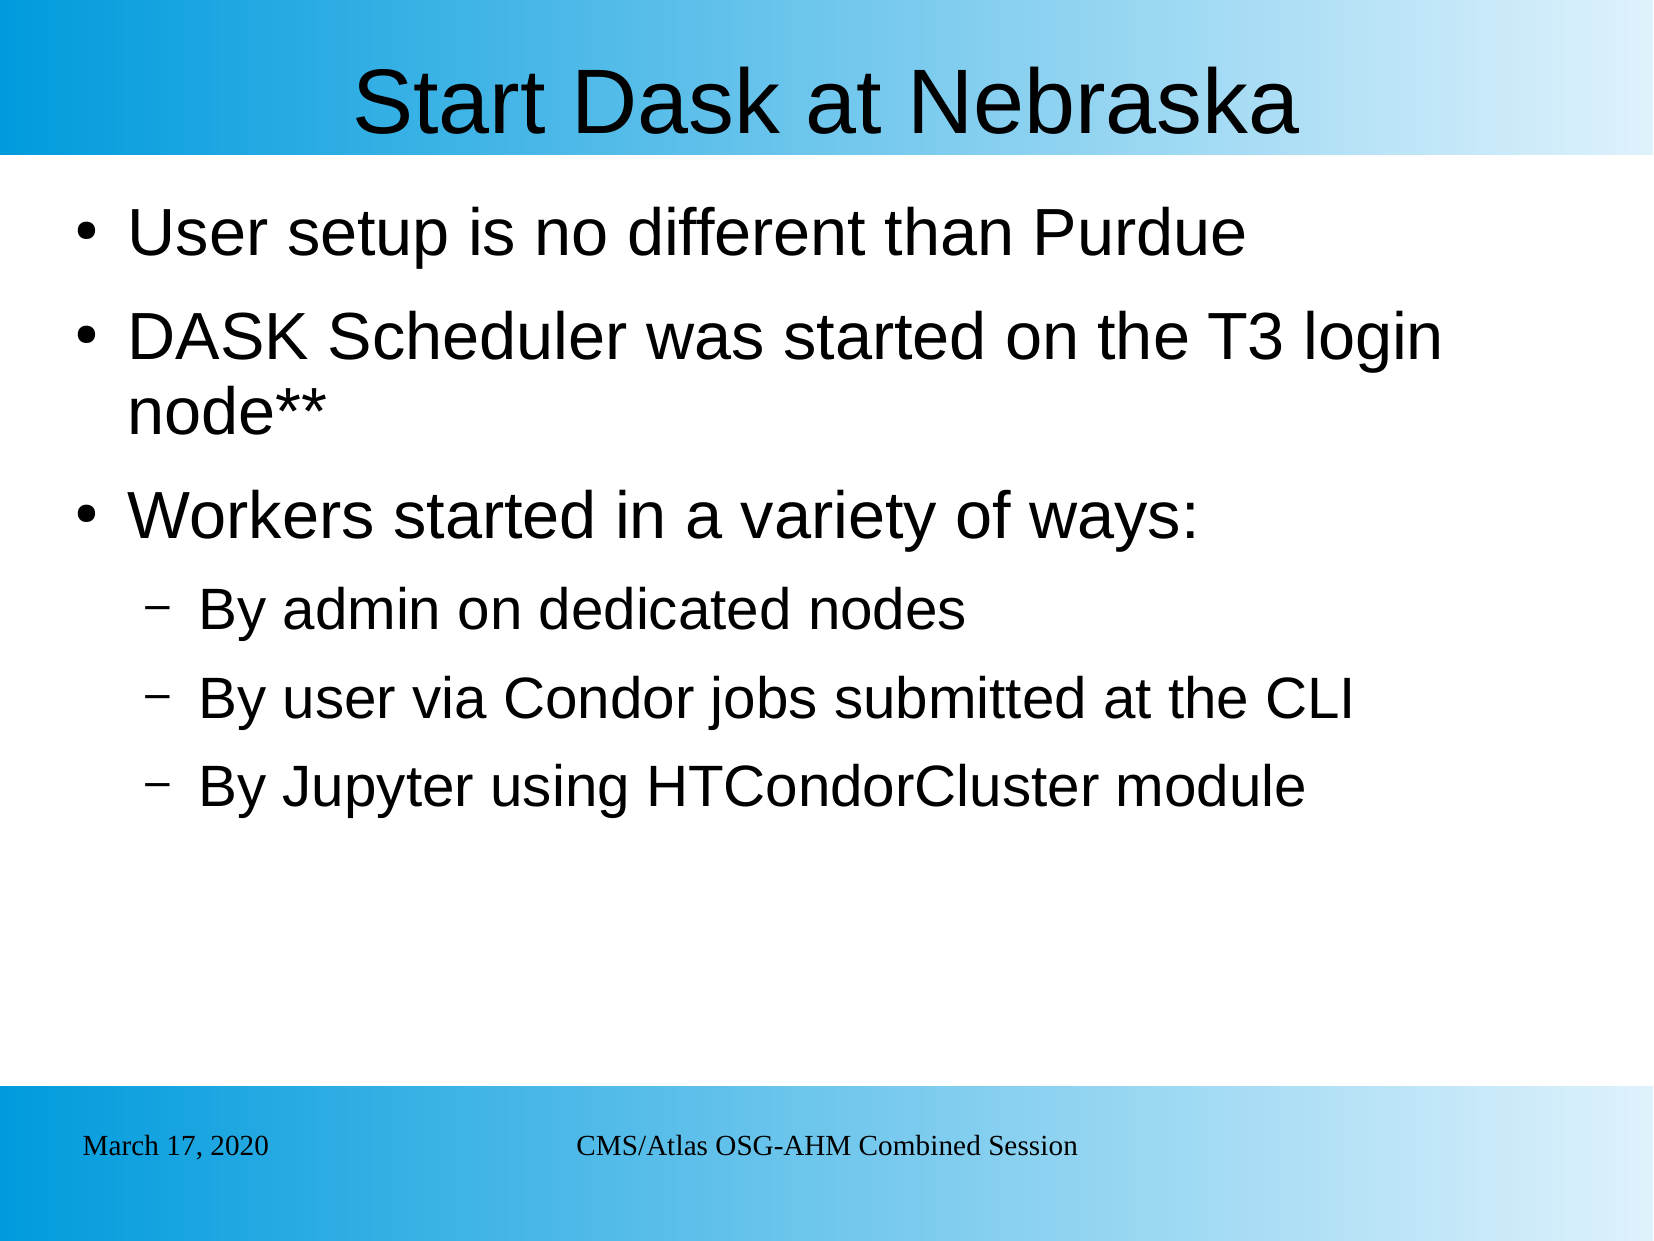

# Start Dask at Nebraska
User setup is no different than Purdue
DASK Scheduler was started on the T3 login node**
Workers started in a variety of ways:
By admin on dedicated nodes
By user via Condor jobs submitted at the CLI
By Jupyter using HTCondorCluster module
March 17, 2020
CMS/Atlas OSG-AHM Combined Session